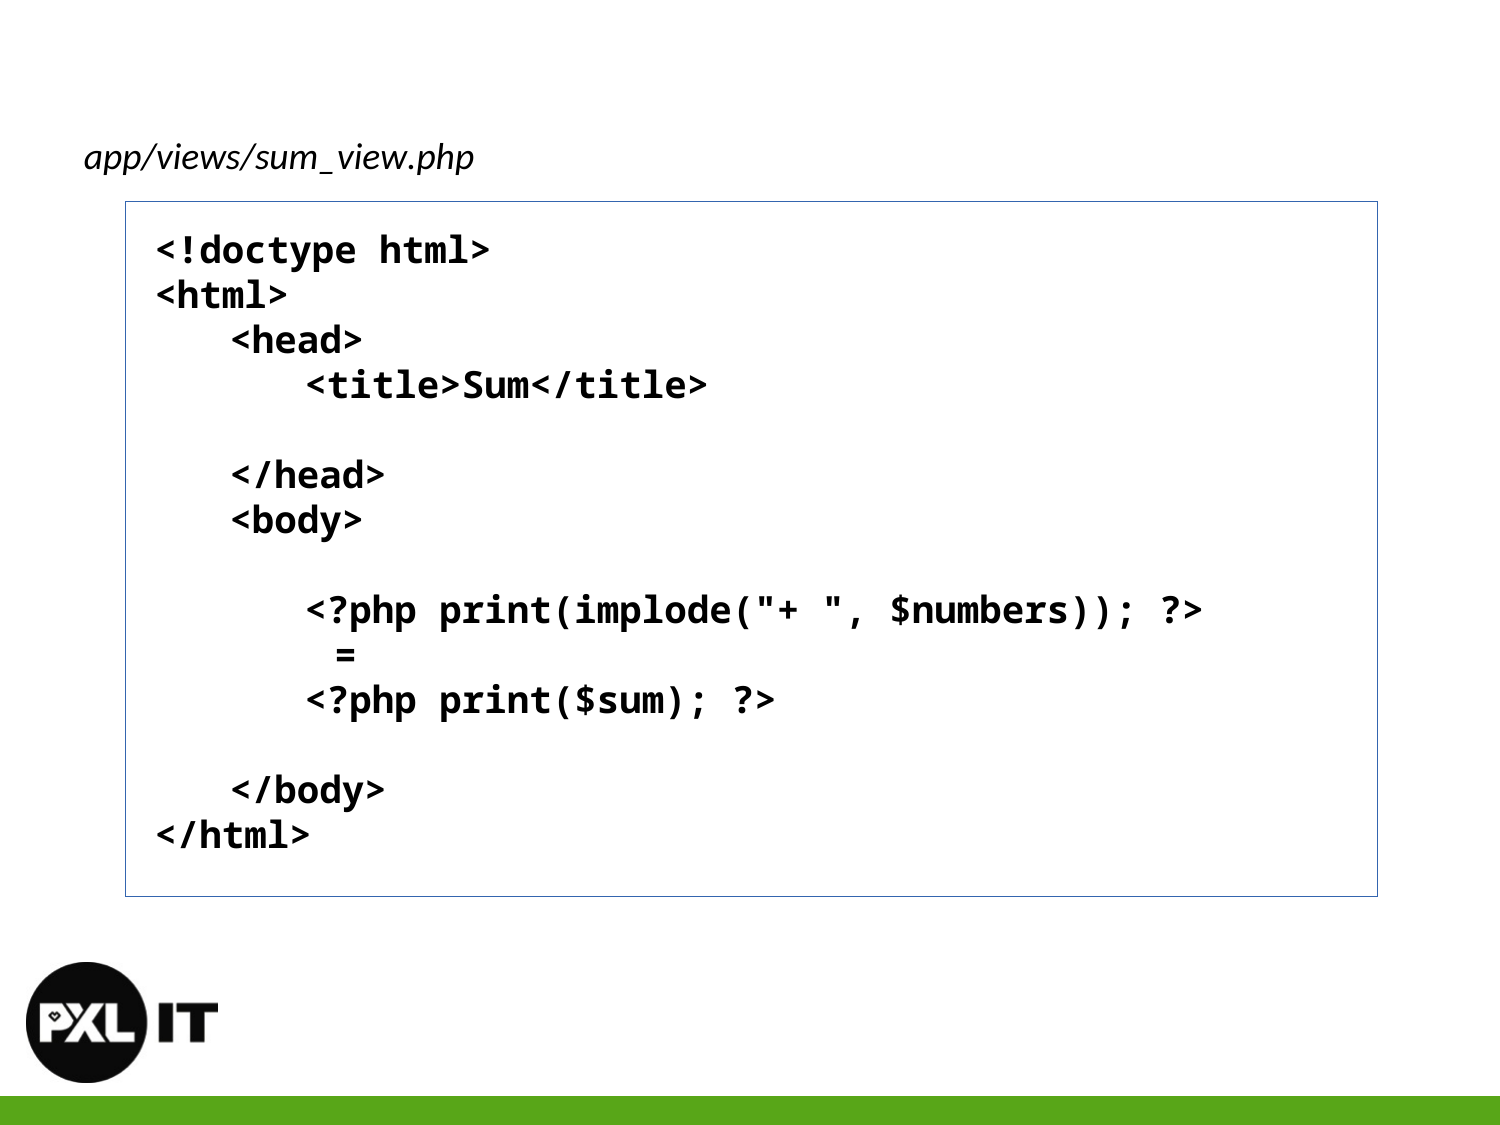

app/views/sum_view.php
<!doctype html>
<html>
	<head>
		<title>Sum</title>
	</head>
	<body>
		<?php print(implode("+ ", $numbers)); ?>
 =
		<?php print($sum); ?>
	</body>
</html>